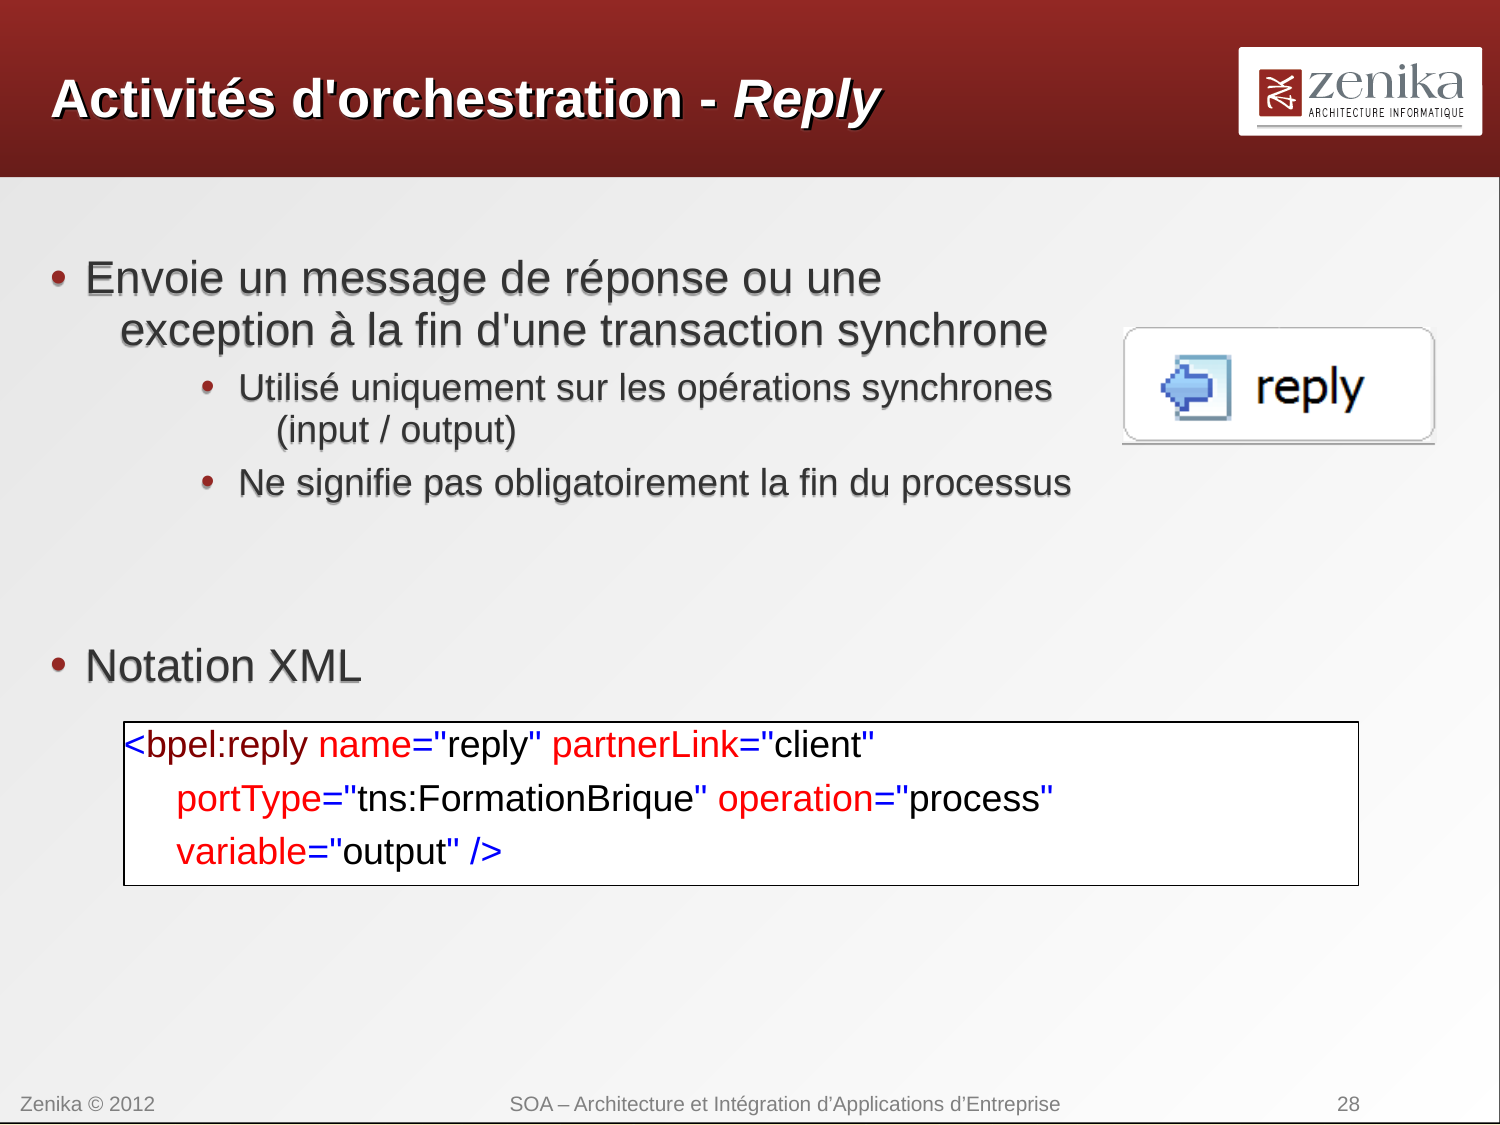

# Activités d'orchestration - Reply
Envoie un message de réponse ou une exception à la fin d'une transaction synchrone
Utilisé uniquement sur les opérations synchrones (input / output)
Ne signifie pas obligatoirement la fin du processus
Notation XML
<bpel:reply name="reply" partnerLink="client"
 portType="tns:FormationBrique" operation="process"
 variable="output" />